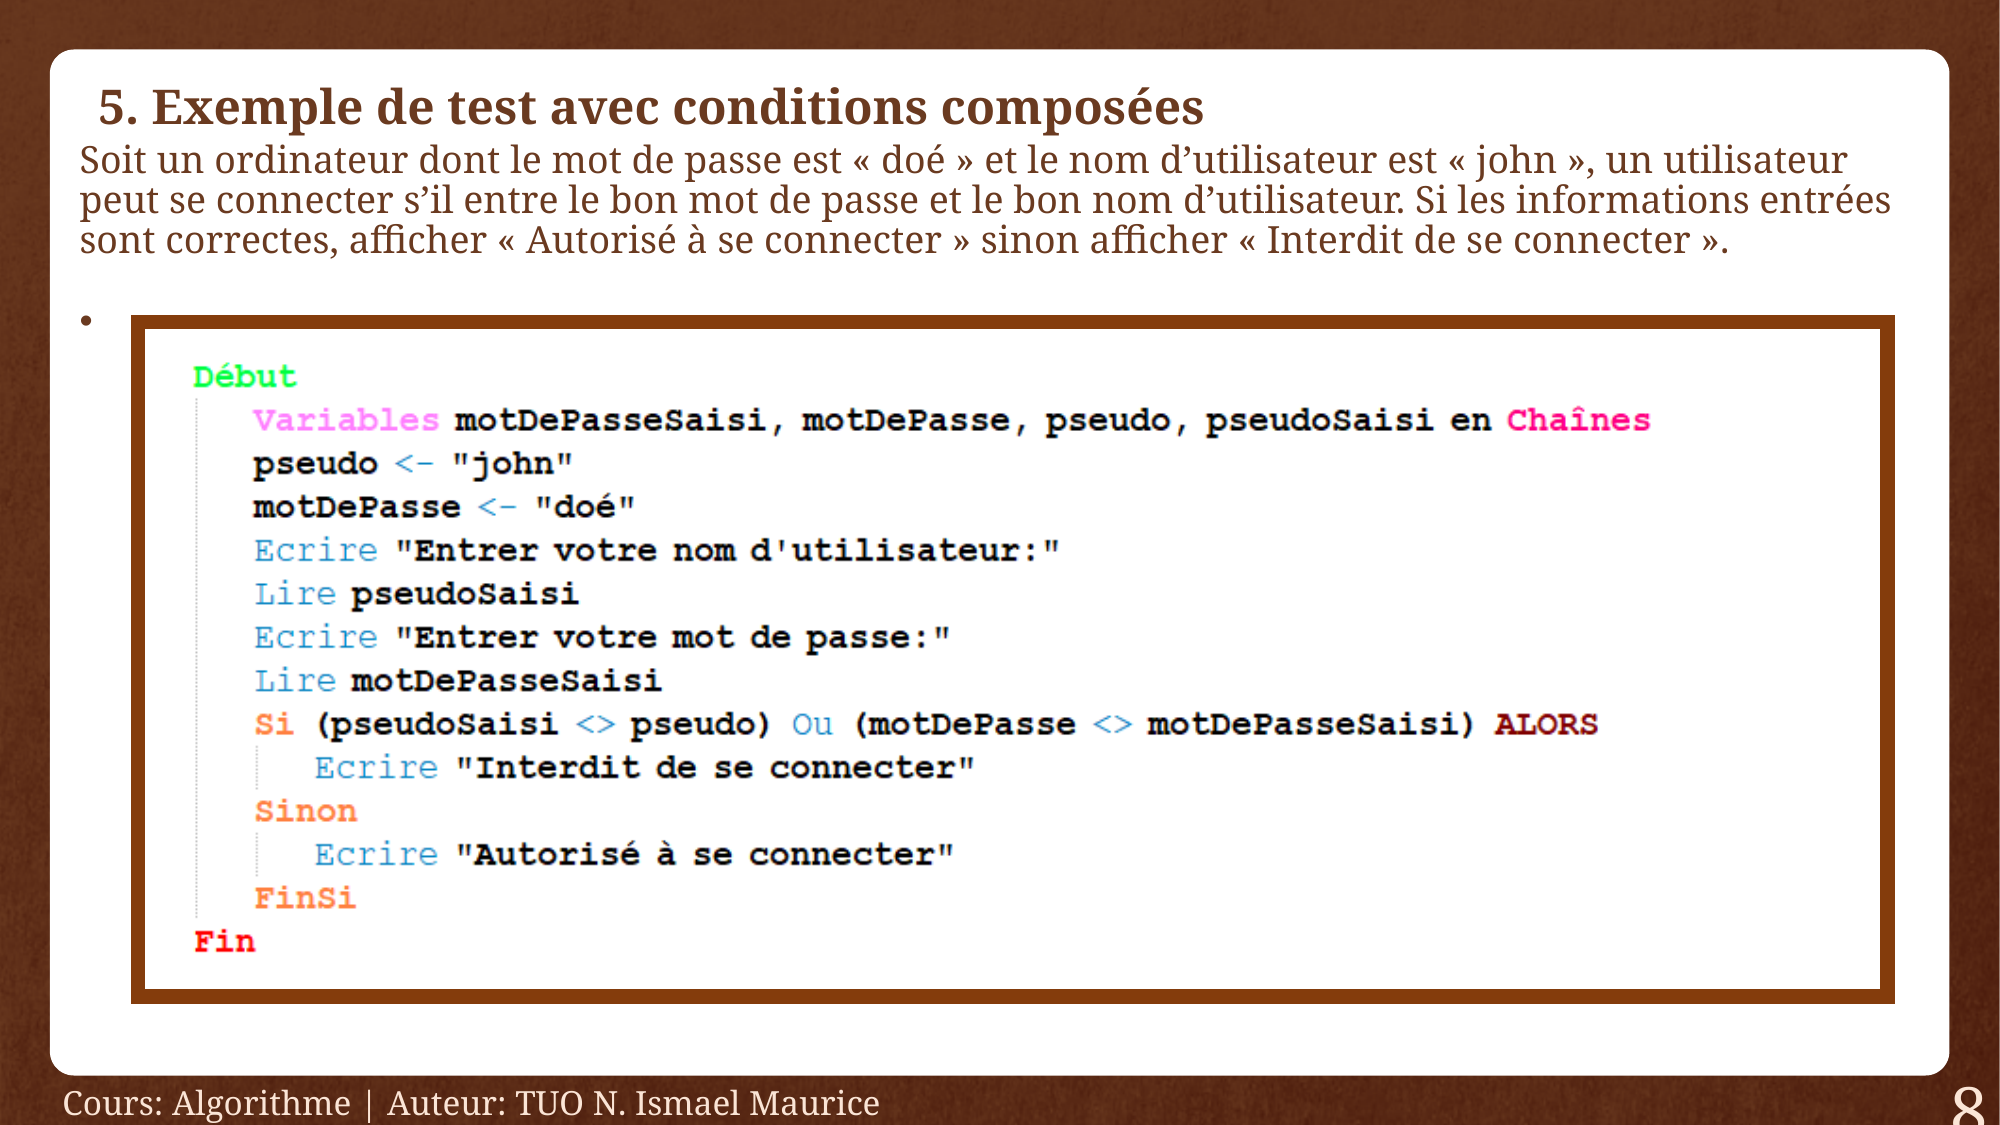

# 5. Exemple de test avec conditions composées
Soit un ordinateur dont le mot de passe est « doé » et le nom d’utilisateur est « john », un utilisateur peut se connecter s’il entre le bon mot de passe et le bon nom d’utilisateur. Si les informations entrées sont correctes, afficher « Autorisé à se connecter » sinon afficher « Interdit de se connecter ».
Cours: Algorithme | Auteur: TUO N. Ismael Maurice